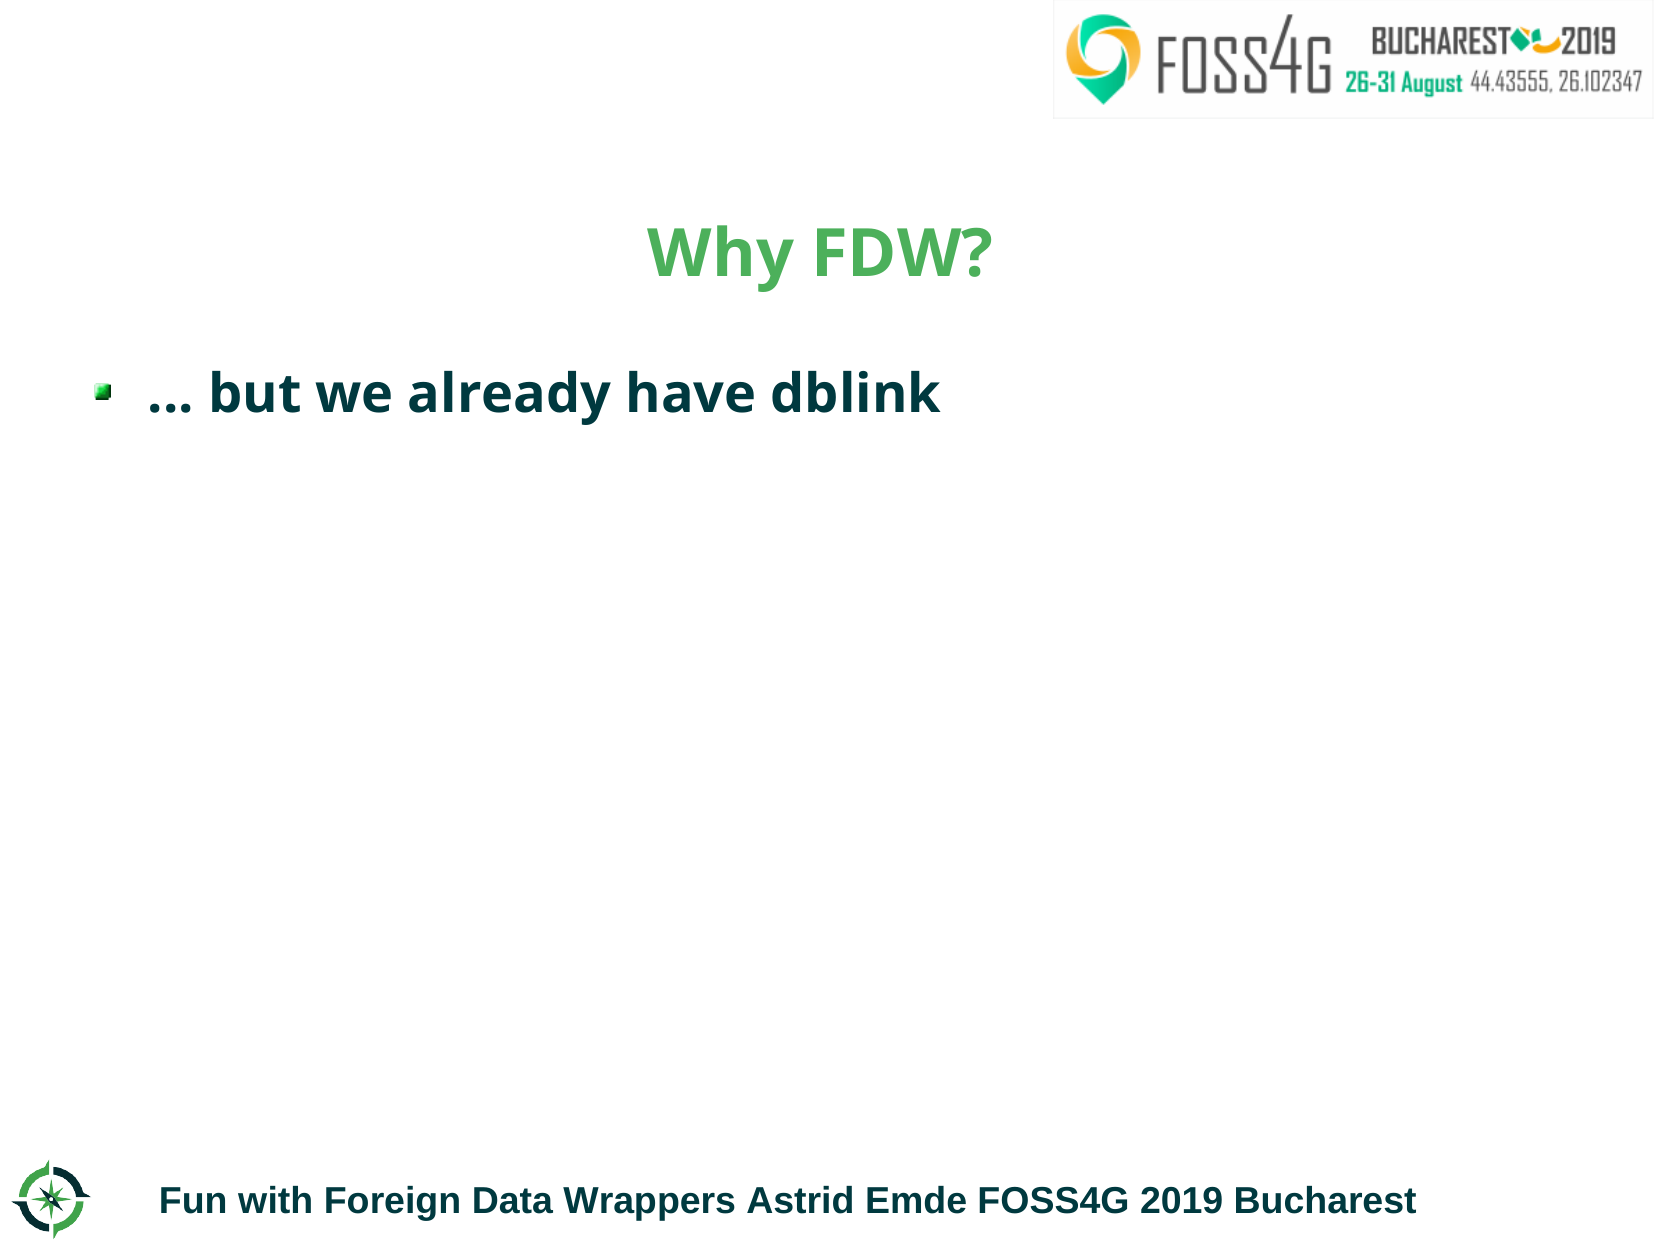

# Why FDW?
... but we already have dblink